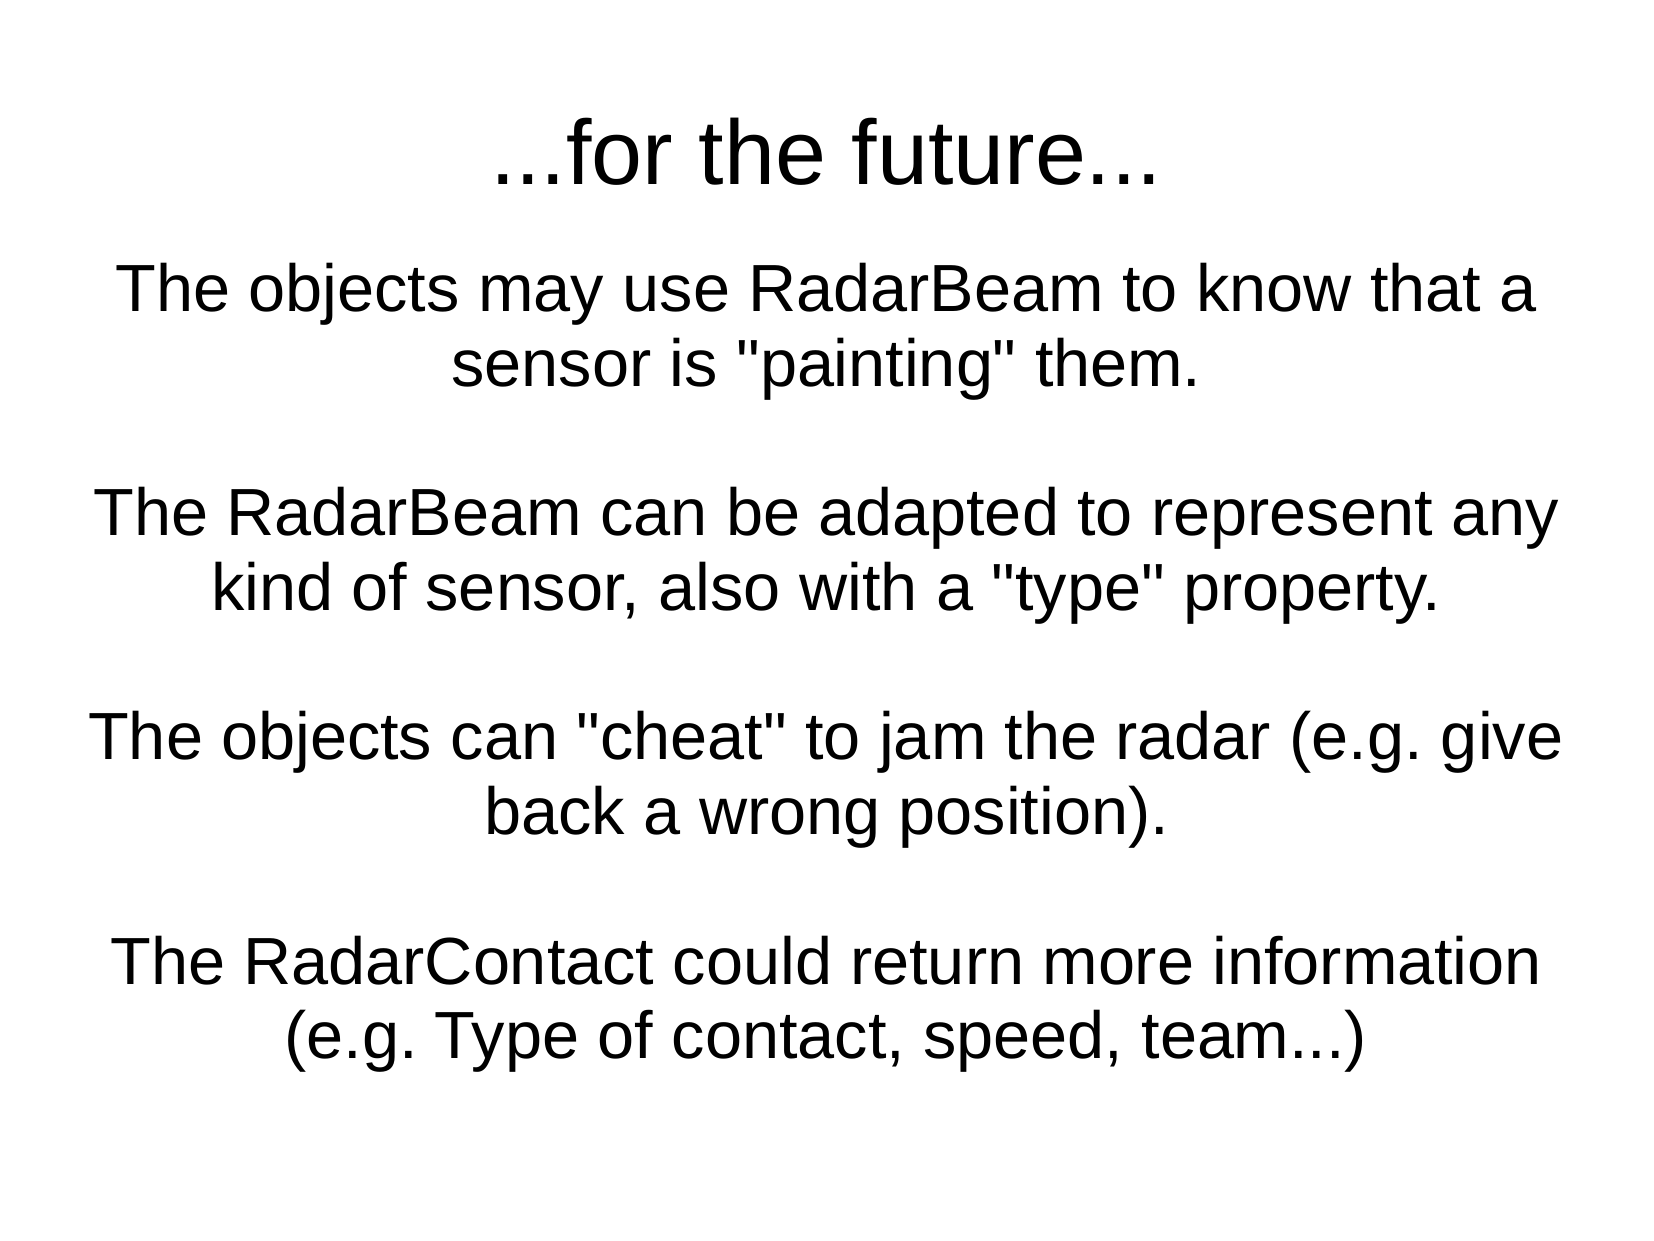

# ...for the future...
The objects may use RadarBeam to know that a sensor is "painting" them.
The RadarBeam can be adapted to represent any kind of sensor, also with a "type" property.
The objects can "cheat" to jam the radar (e.g. give back a wrong position).
The RadarContact could return more information (e.g. Type of contact, speed, team...)